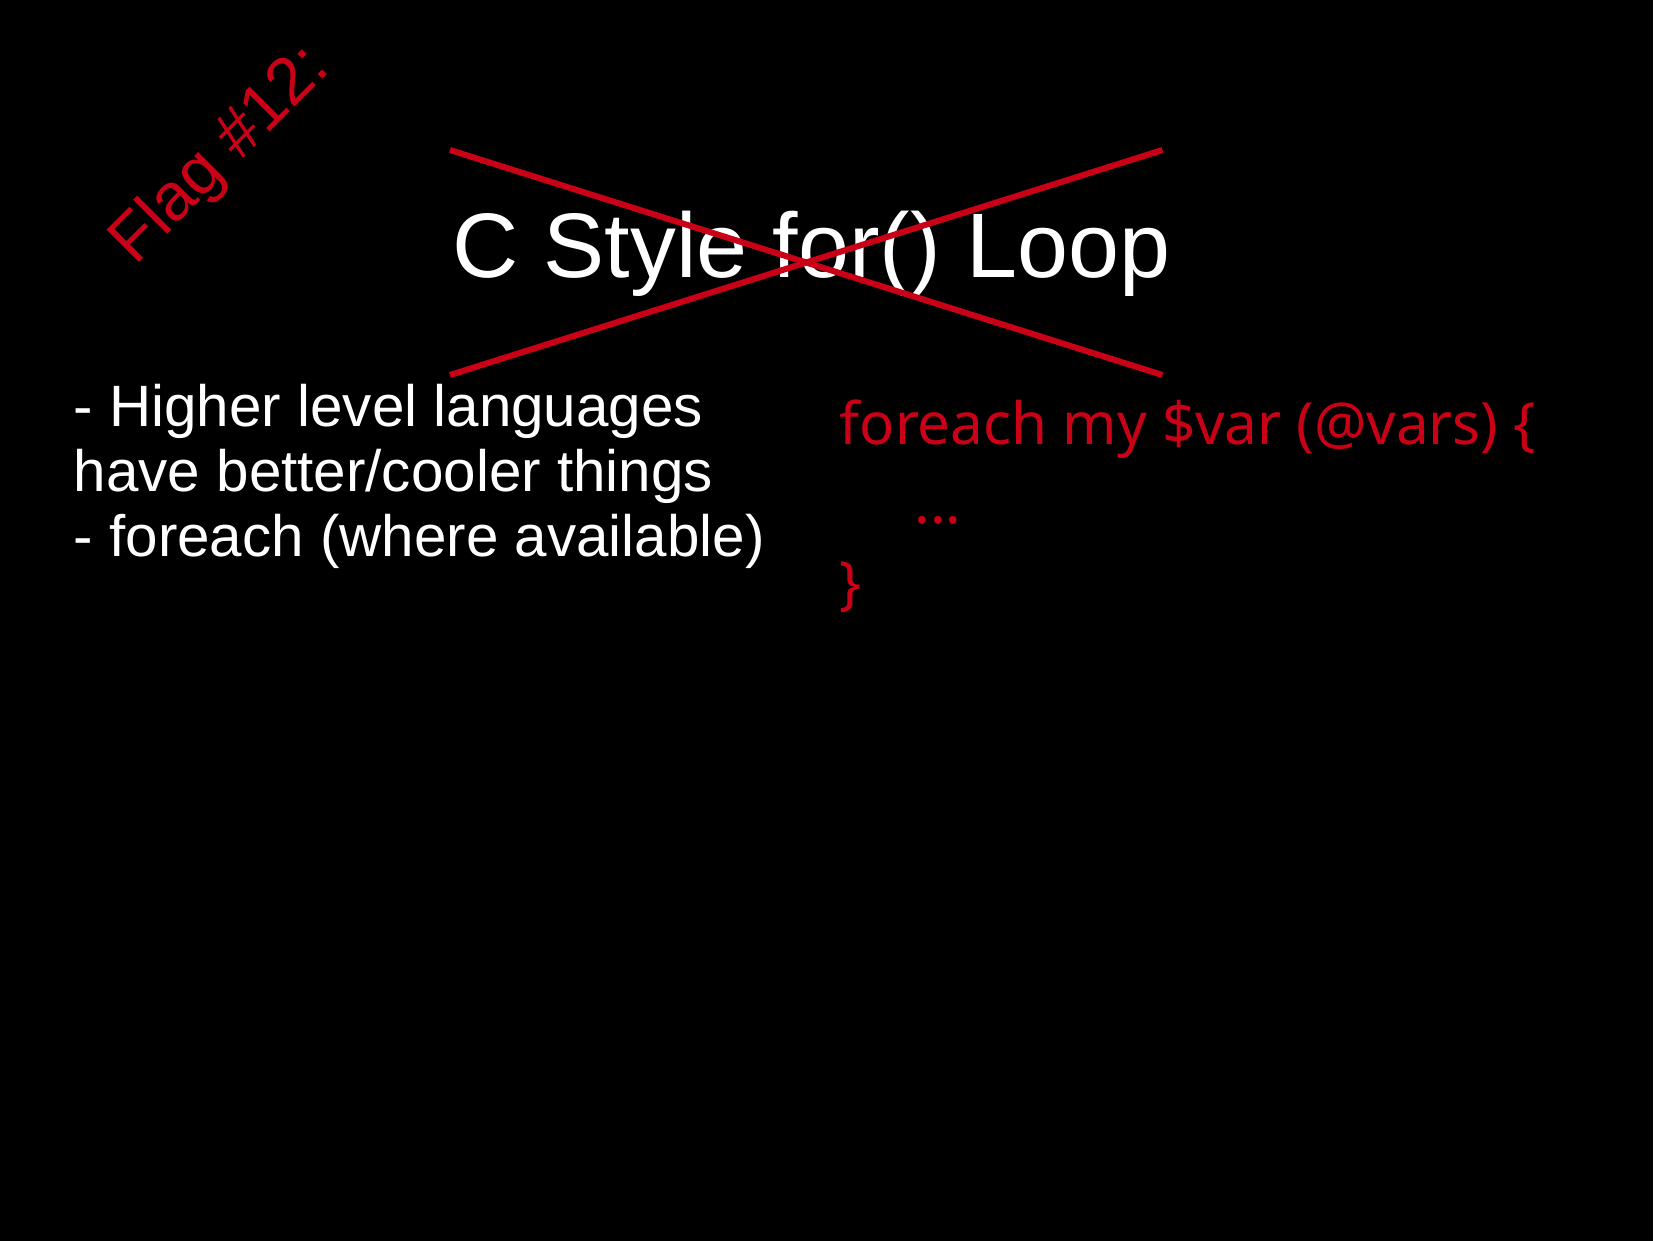

Flag #12:
C Style for() Loop
- Higher level languages have better/cooler things
- foreach (where available)
foreach my $var (@vars) {
	...
}